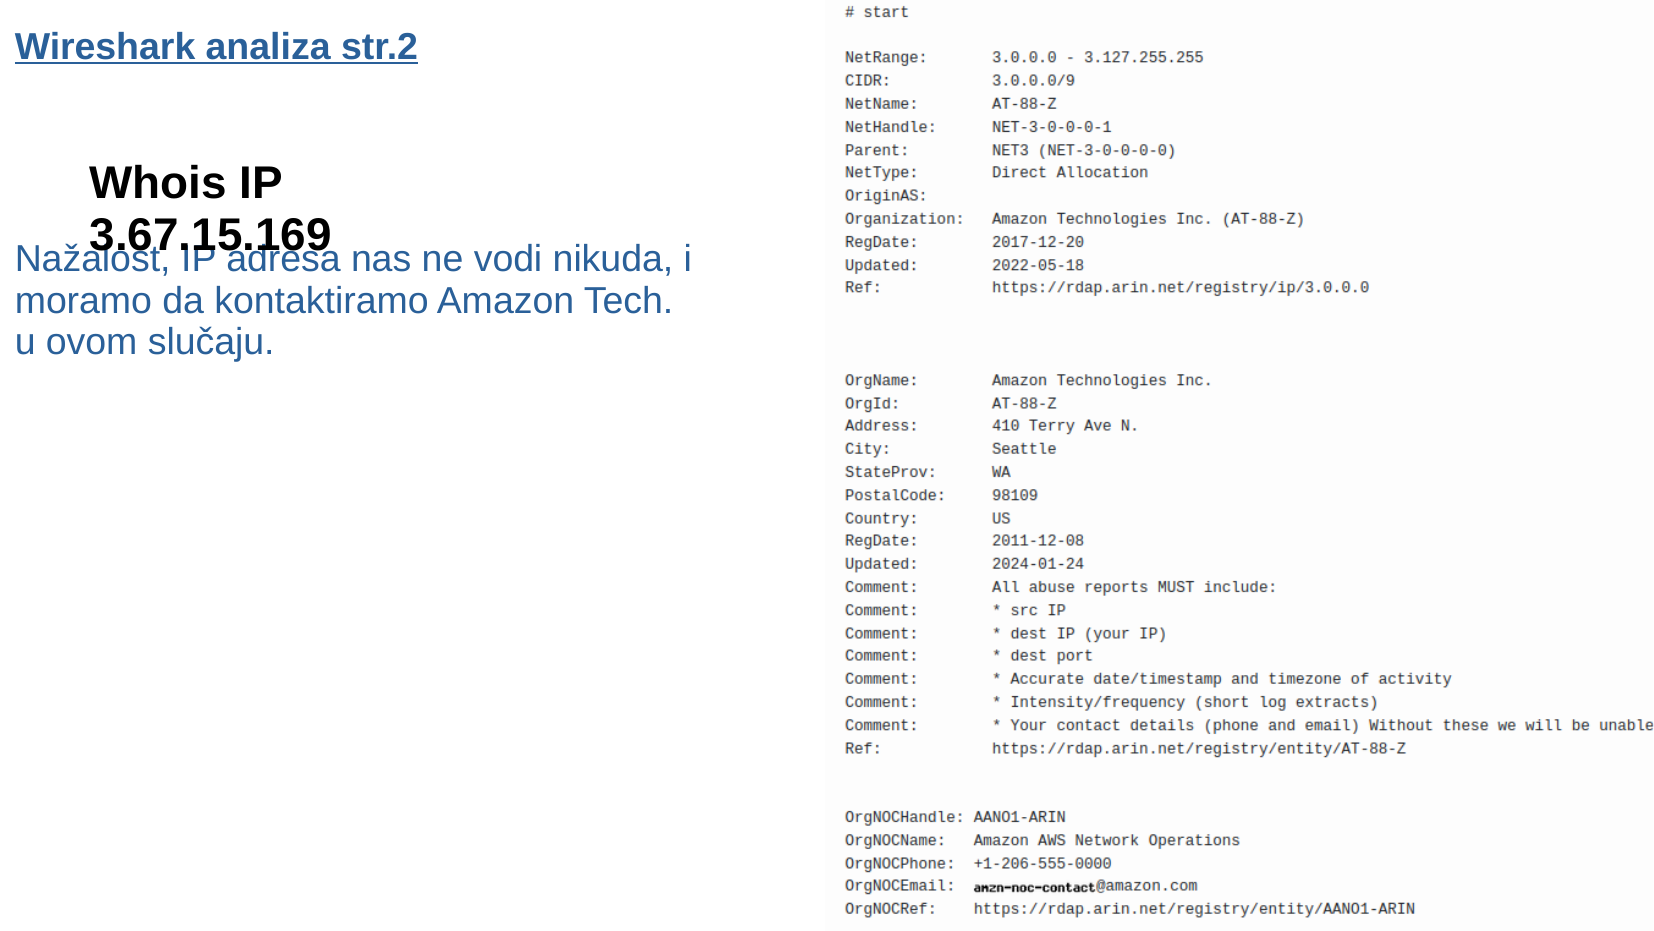

Wireshark analiza str.2
Whois IP 3.67.15.169
Nažalost, IP adresa nas ne vodi nikuda, i moramo da kontaktiramo Amazon Tech.
u ovom slučaju.
17